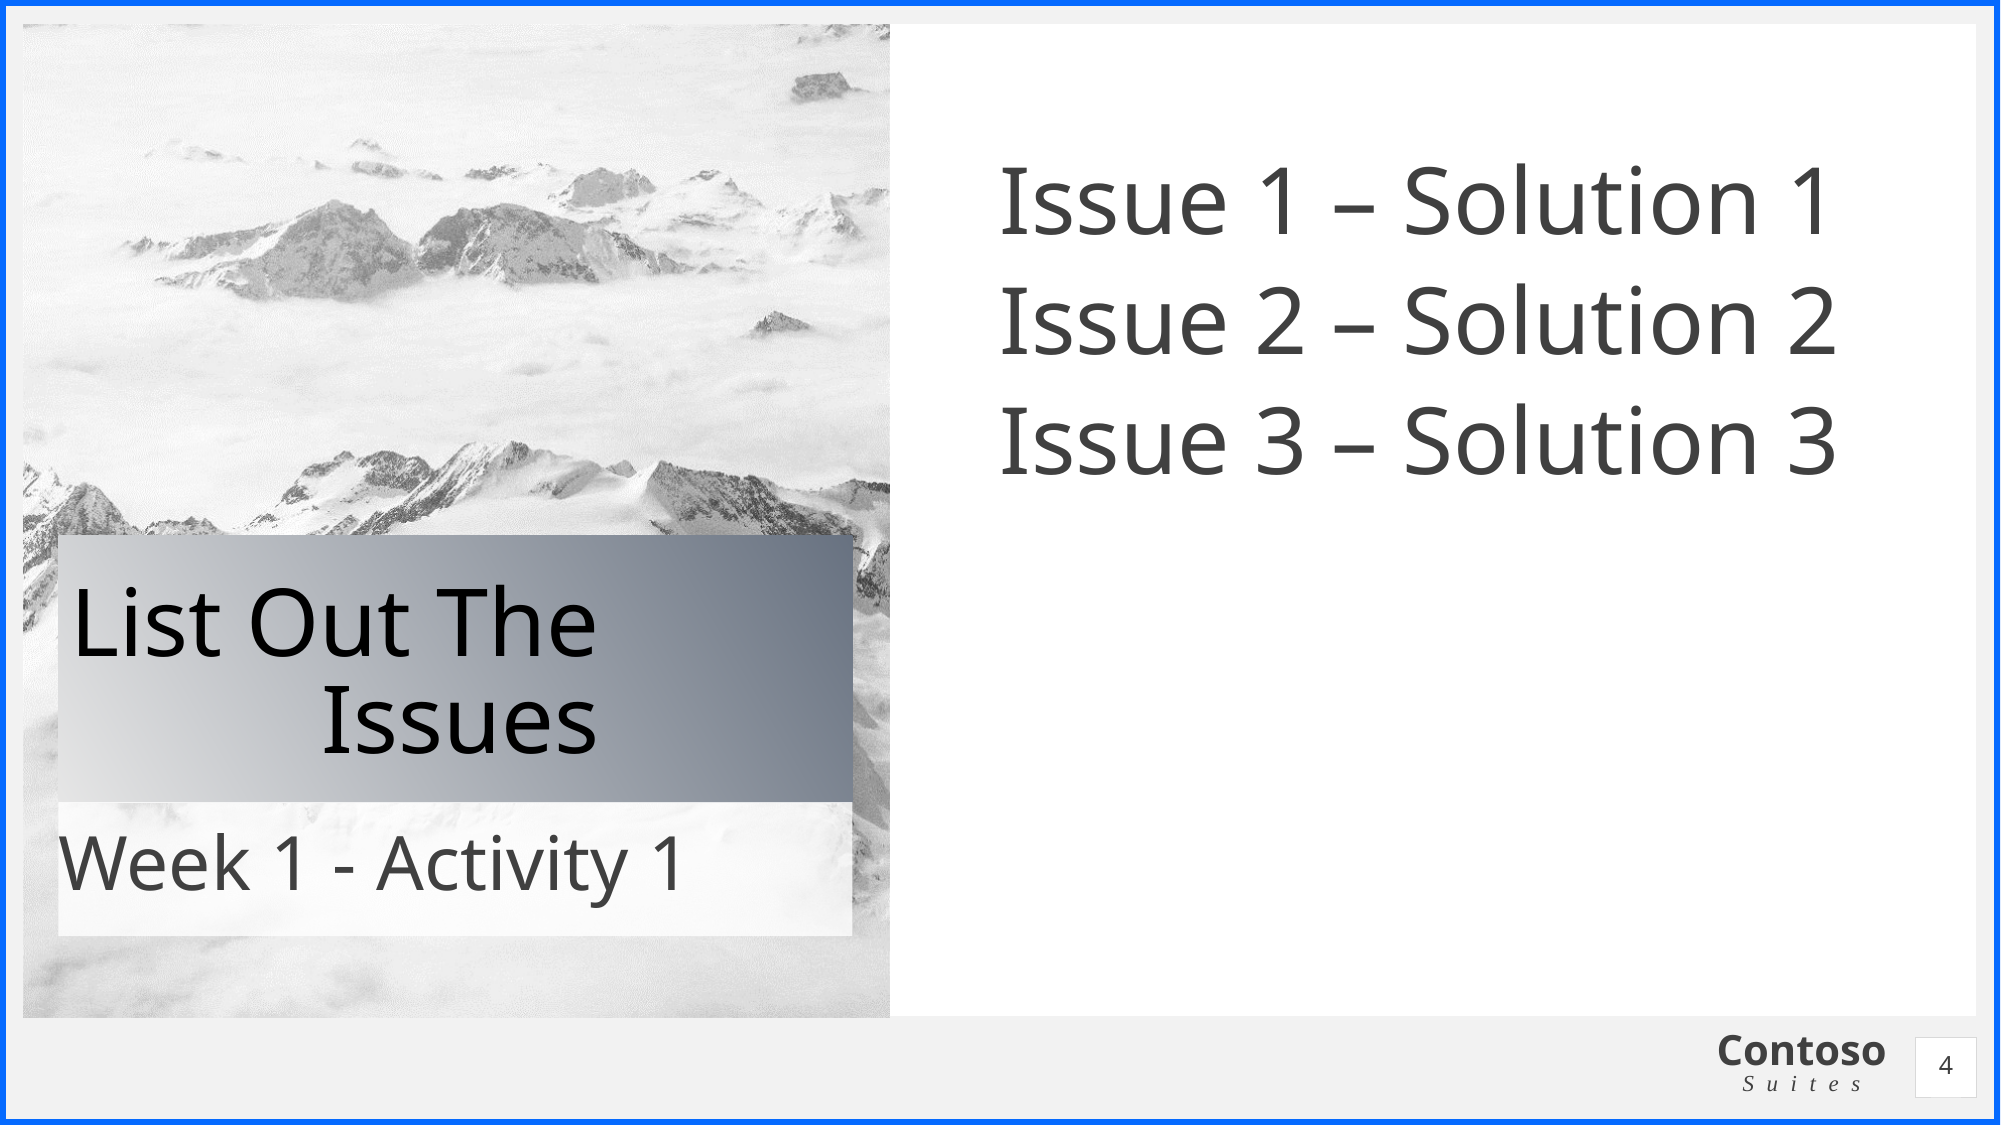

Issue 1 – Solution 1
Issue 2 – Solution 2
Issue 3 – Solution 3
# List Out The Issues
Week 1 - Activity 1